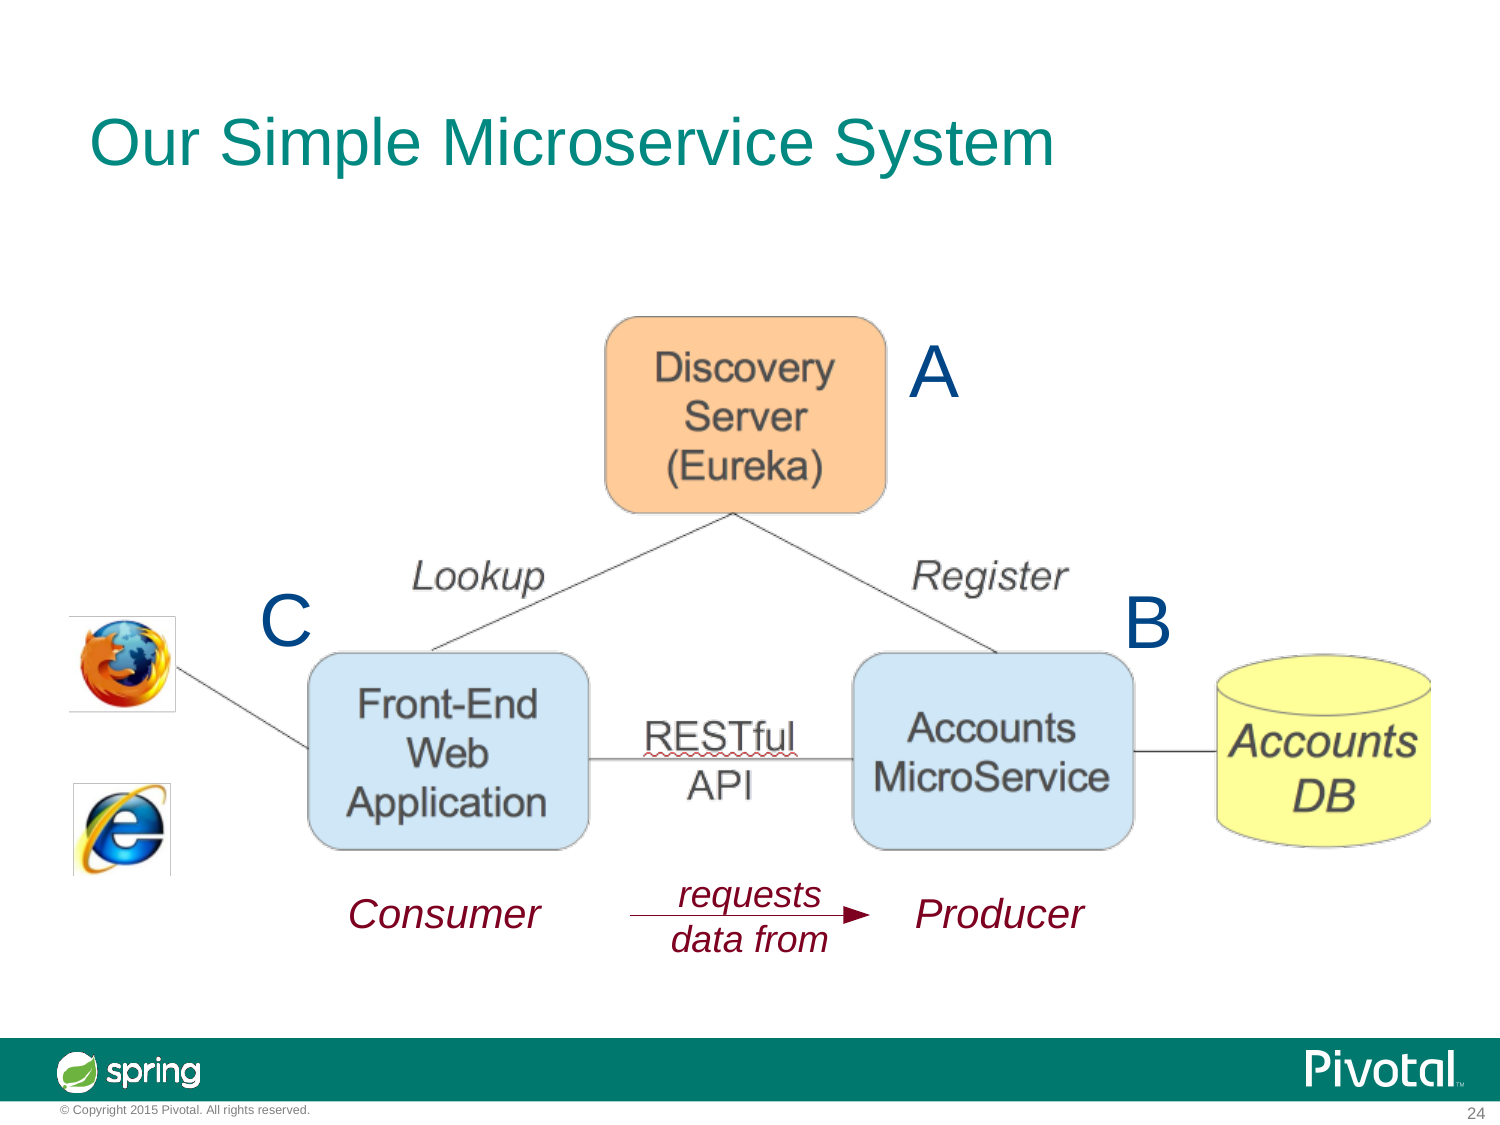

# Our Simple Microservice System
A
C
B
Consumer
Producer
requests
data from